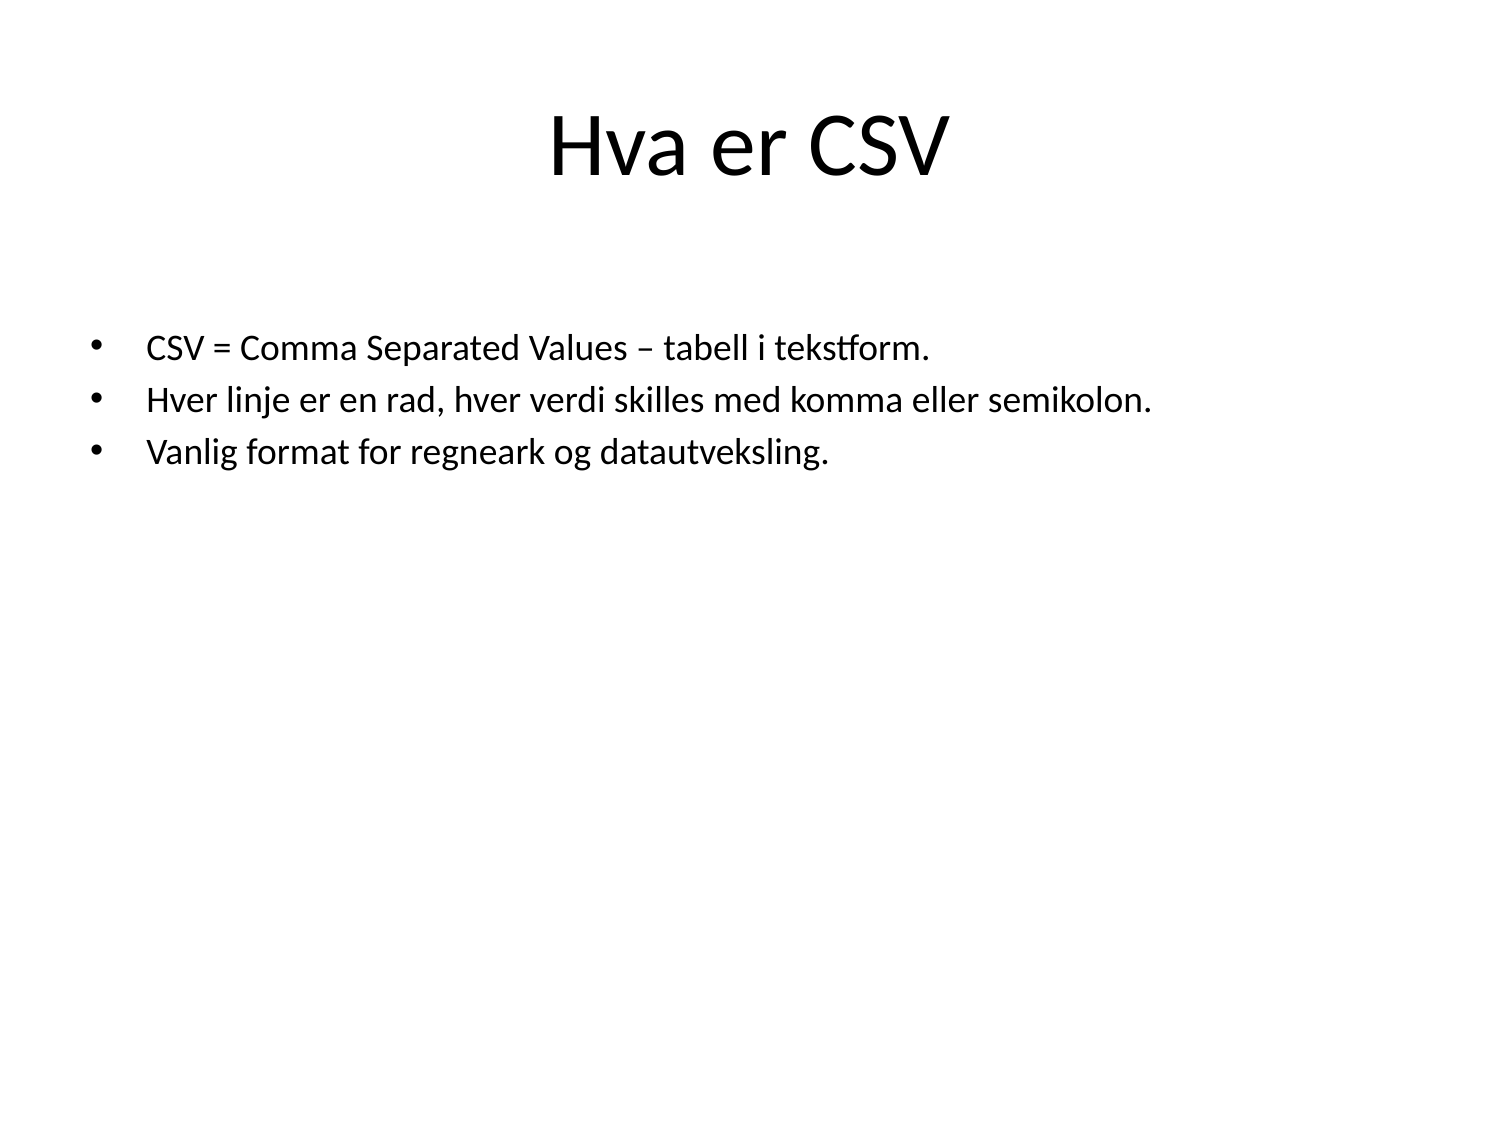

# Hva er CSV
CSV = Comma Separated Values – tabell i tekstform.
Hver linje er en rad, hver verdi skilles med komma eller semikolon.
Vanlig format for regneark og datautveksling.